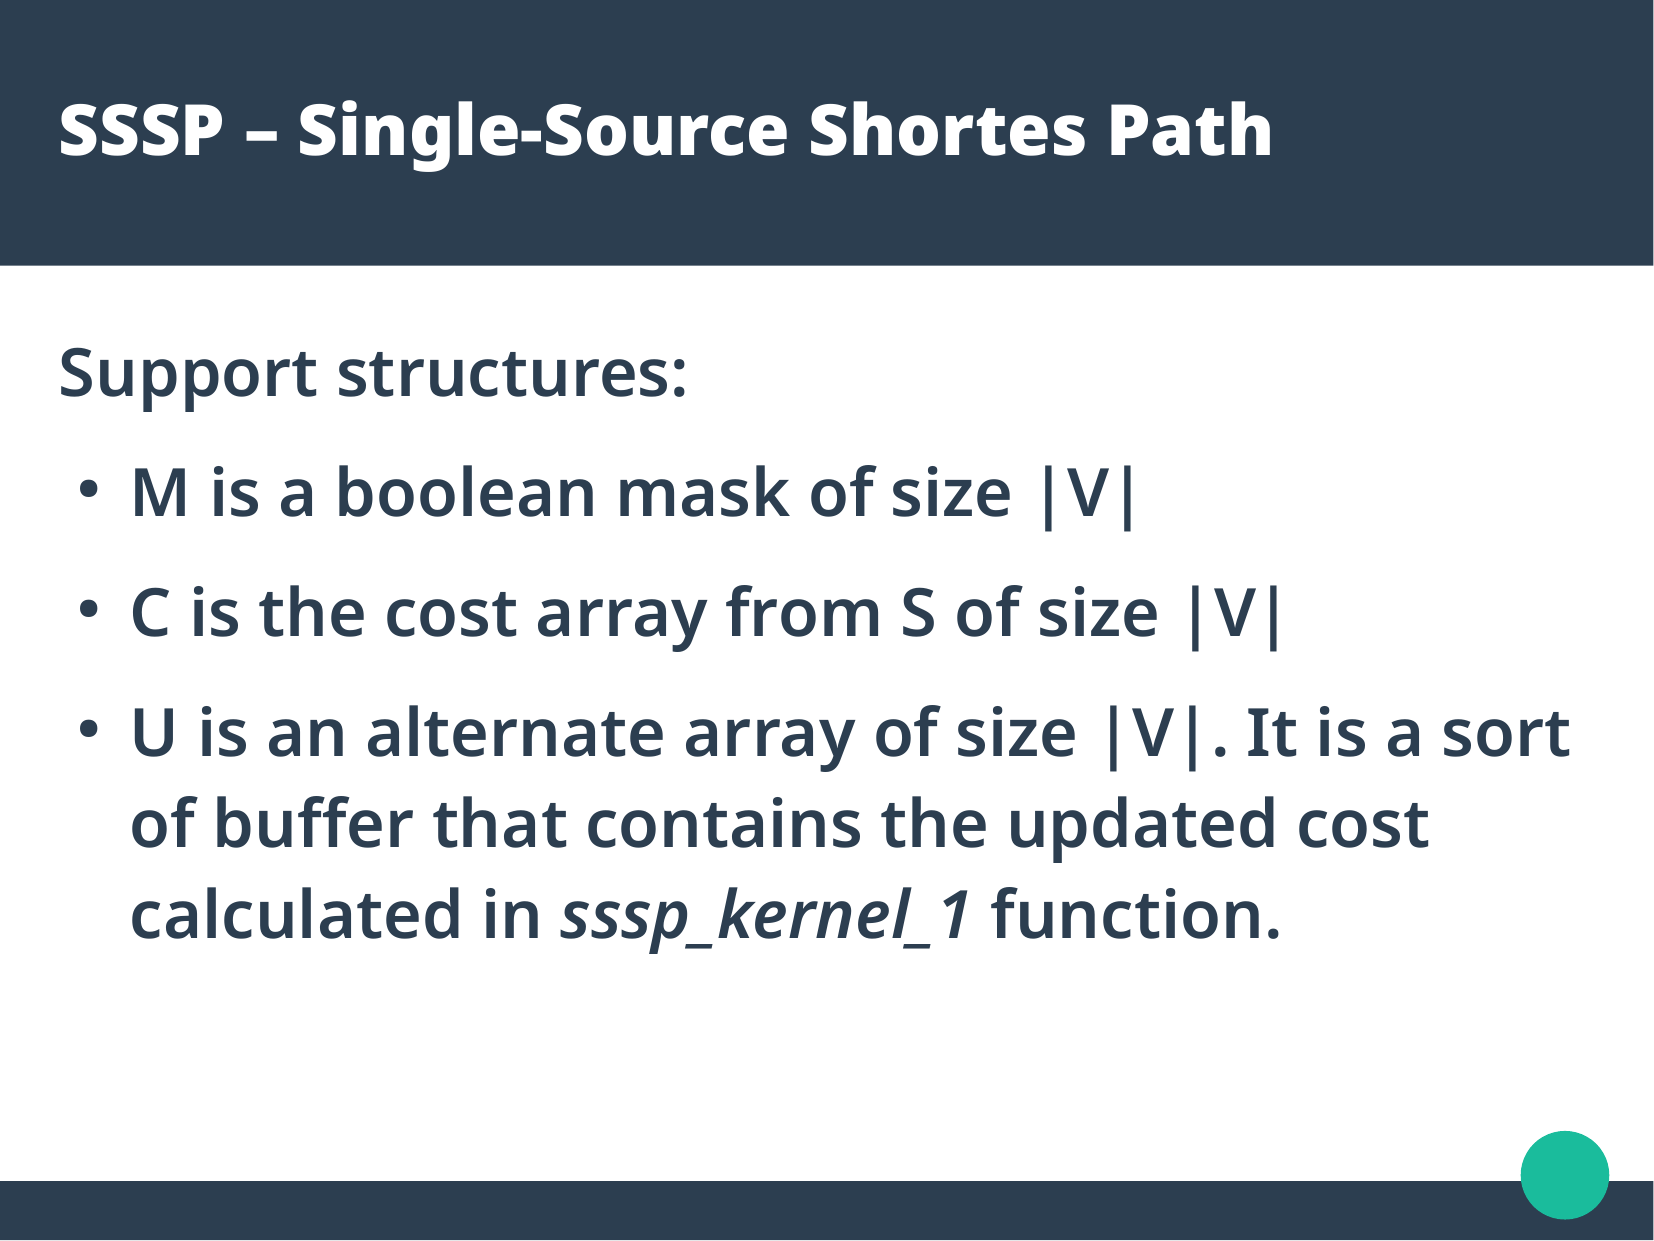

# SSSP – Single-Source Shortes Path
Support structures:
M is a boolean mask of size |V|
C is the cost array from S of size |V|
U is an alternate array of size |V|. It is a sort of buffer that contains the updated cost calculated in sssp_kernel_1 function.